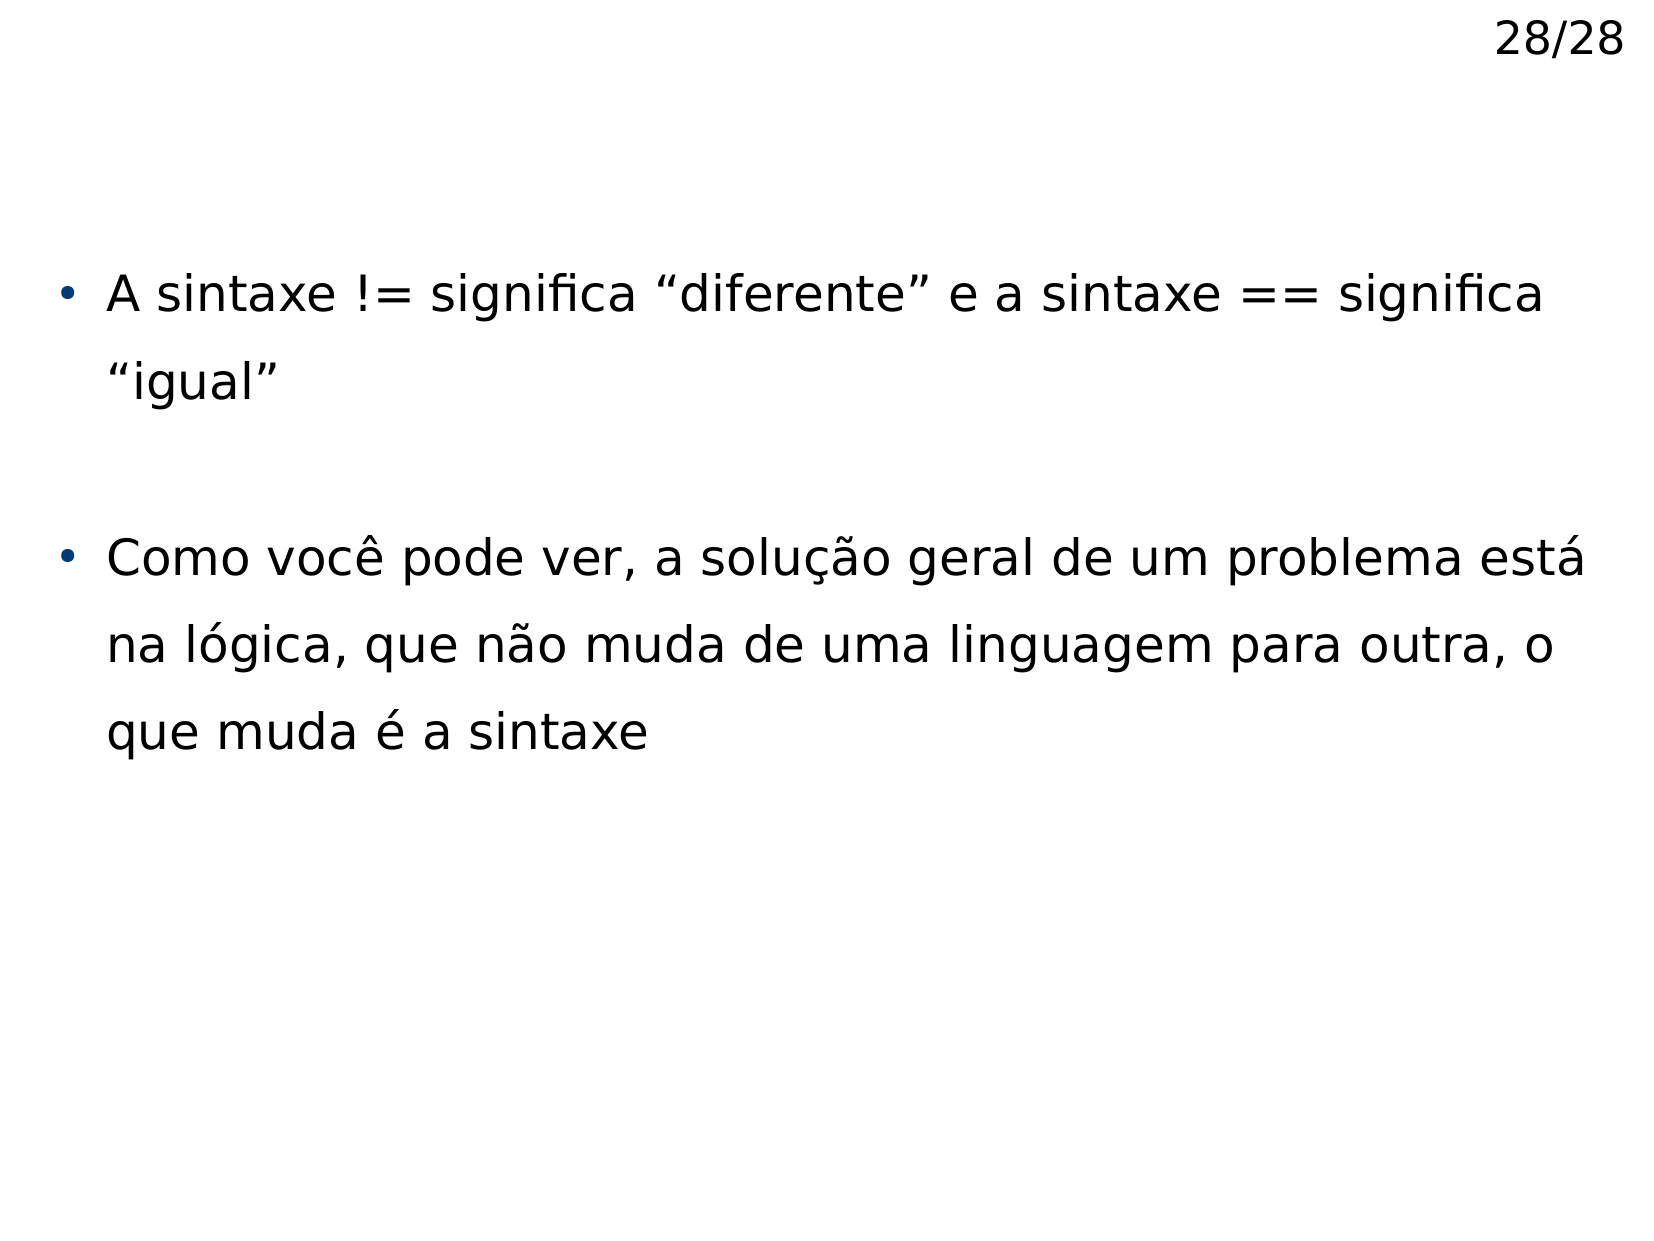

28
#
A sintaxe != significa “diferente” e a sintaxe == significa “igual”
Como você pode ver, a solução geral de um problema está na lógica, que não muda de uma linguagem para outra, o que muda é a sintaxe